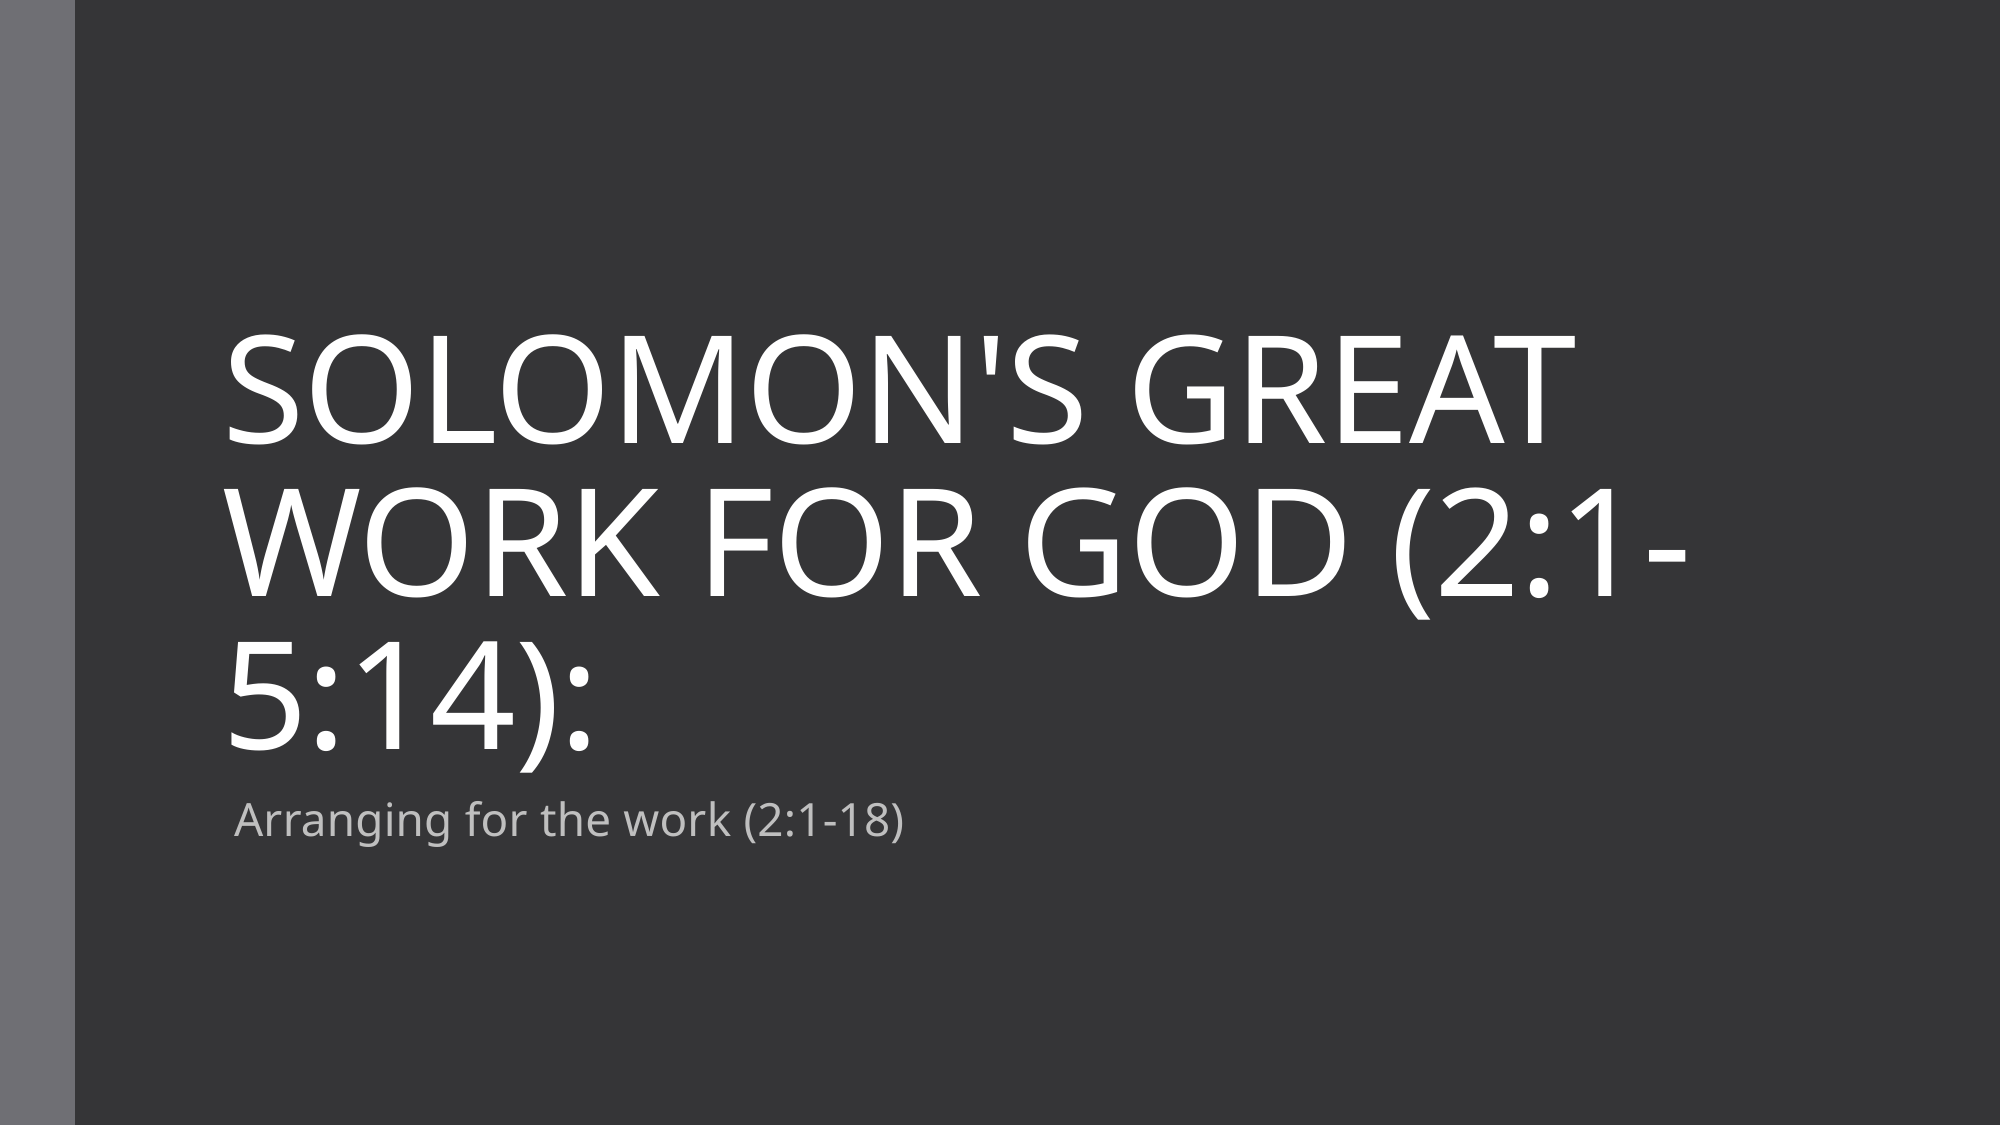

# SOLOMON'S GREAT WORK FOR GOD (2:1-5:14):
 Arranging for the work (2:1-18)